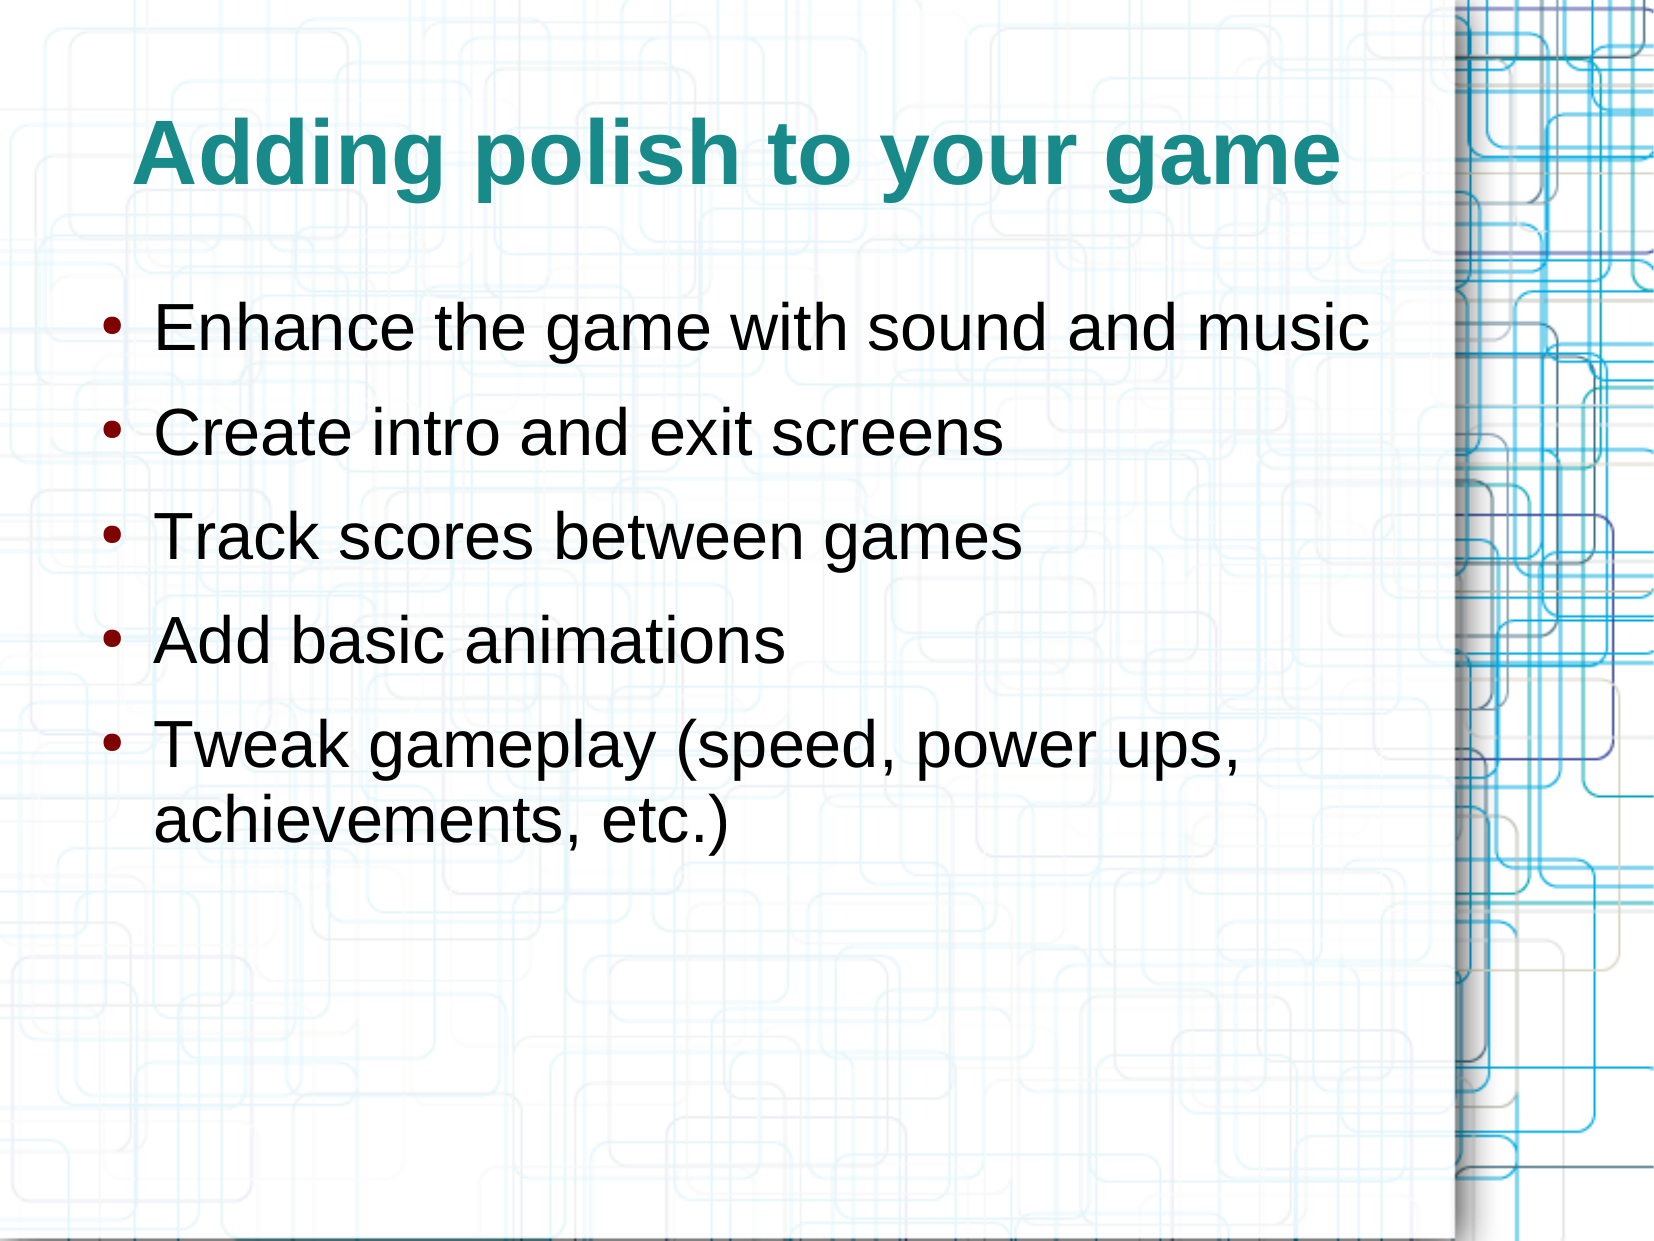

# Adding polish to your game
Enhance the game with sound and music
Create intro and exit screens
Track scores between games
Add basic animations
Tweak gameplay (speed, power ups, achievements, etc.)